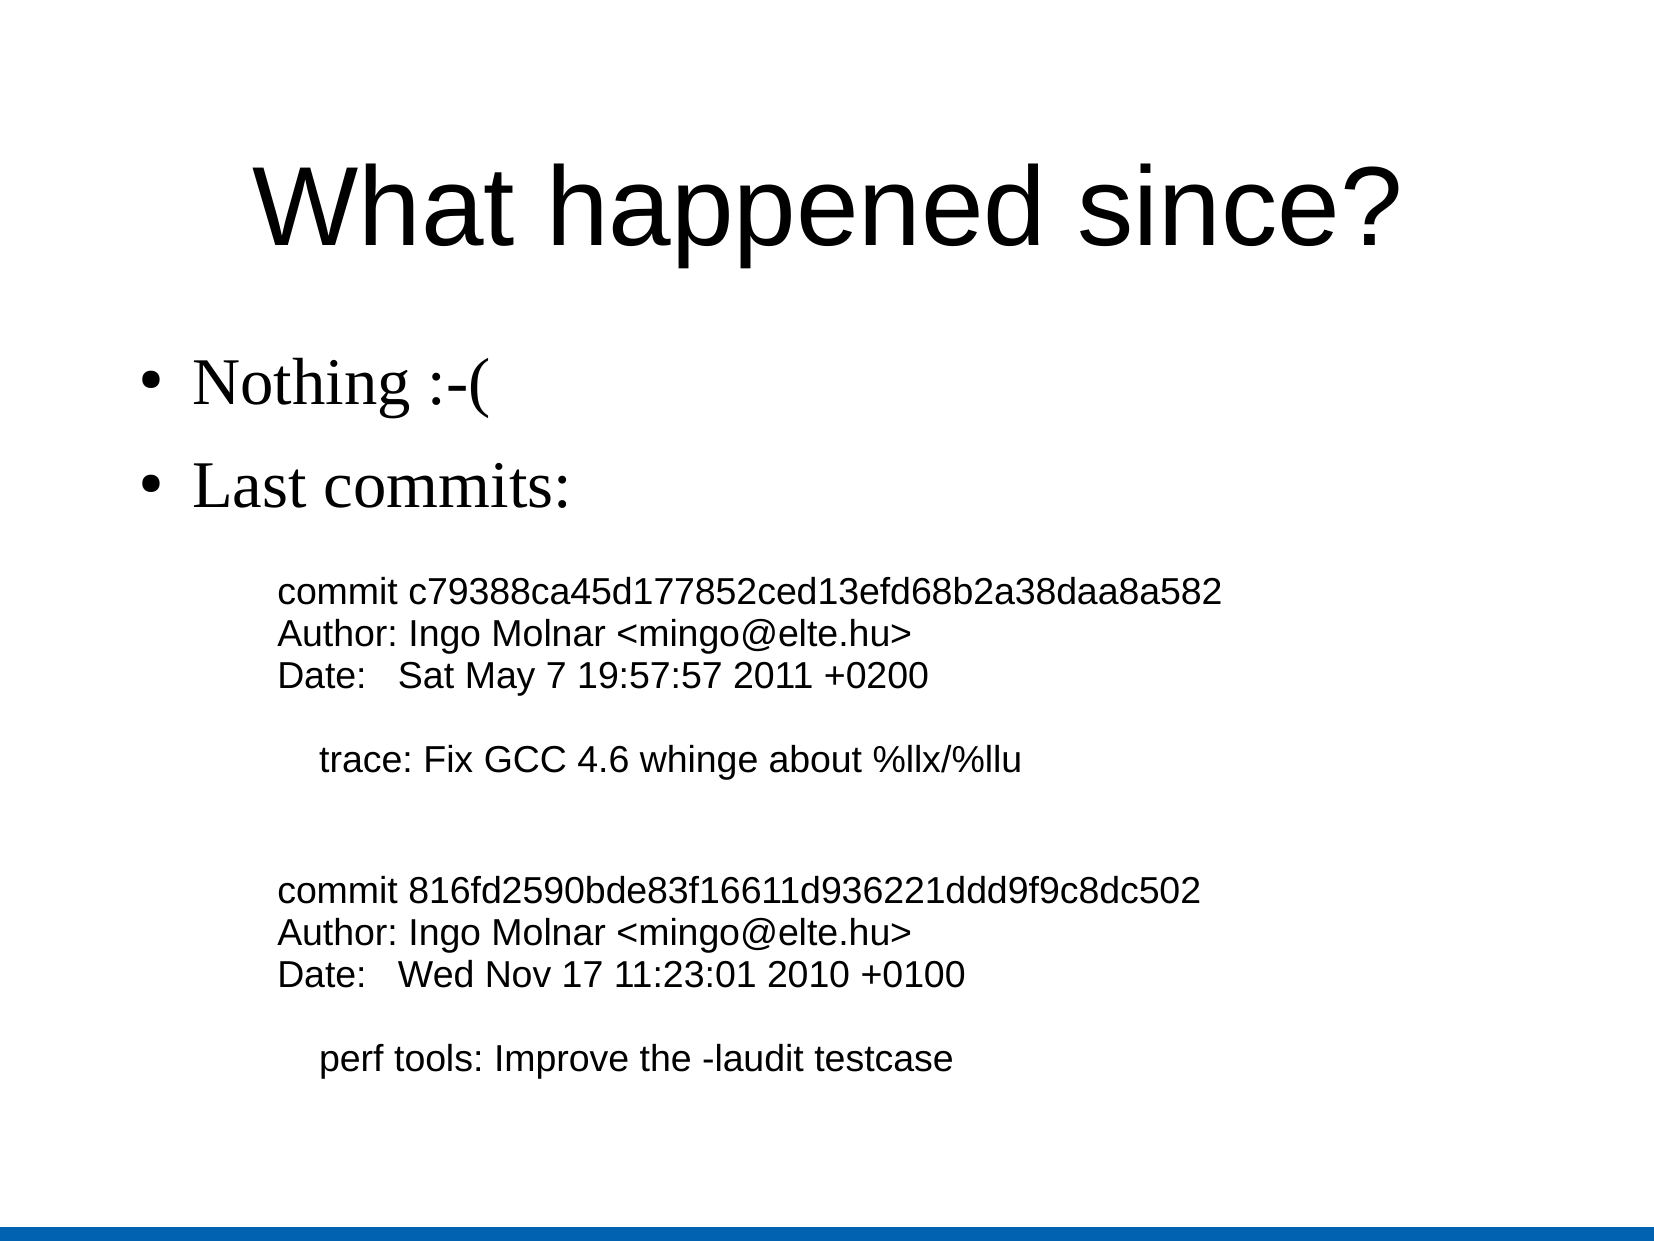

# What happened since?
Nothing :-(
Last commits:
commit c79388ca45d177852ced13efd68b2a38daa8a582
Author: Ingo Molnar <mingo@elte.hu>
Date: Sat May 7 19:57:57 2011 +0200
 trace: Fix GCC 4.6 whinge about %llx/%llu
commit 816fd2590bde83f16611d936221ddd9f9c8dc502
Author: Ingo Molnar <mingo@elte.hu>
Date: Wed Nov 17 11:23:01 2010 +0100
 perf tools: Improve the -laudit testcase